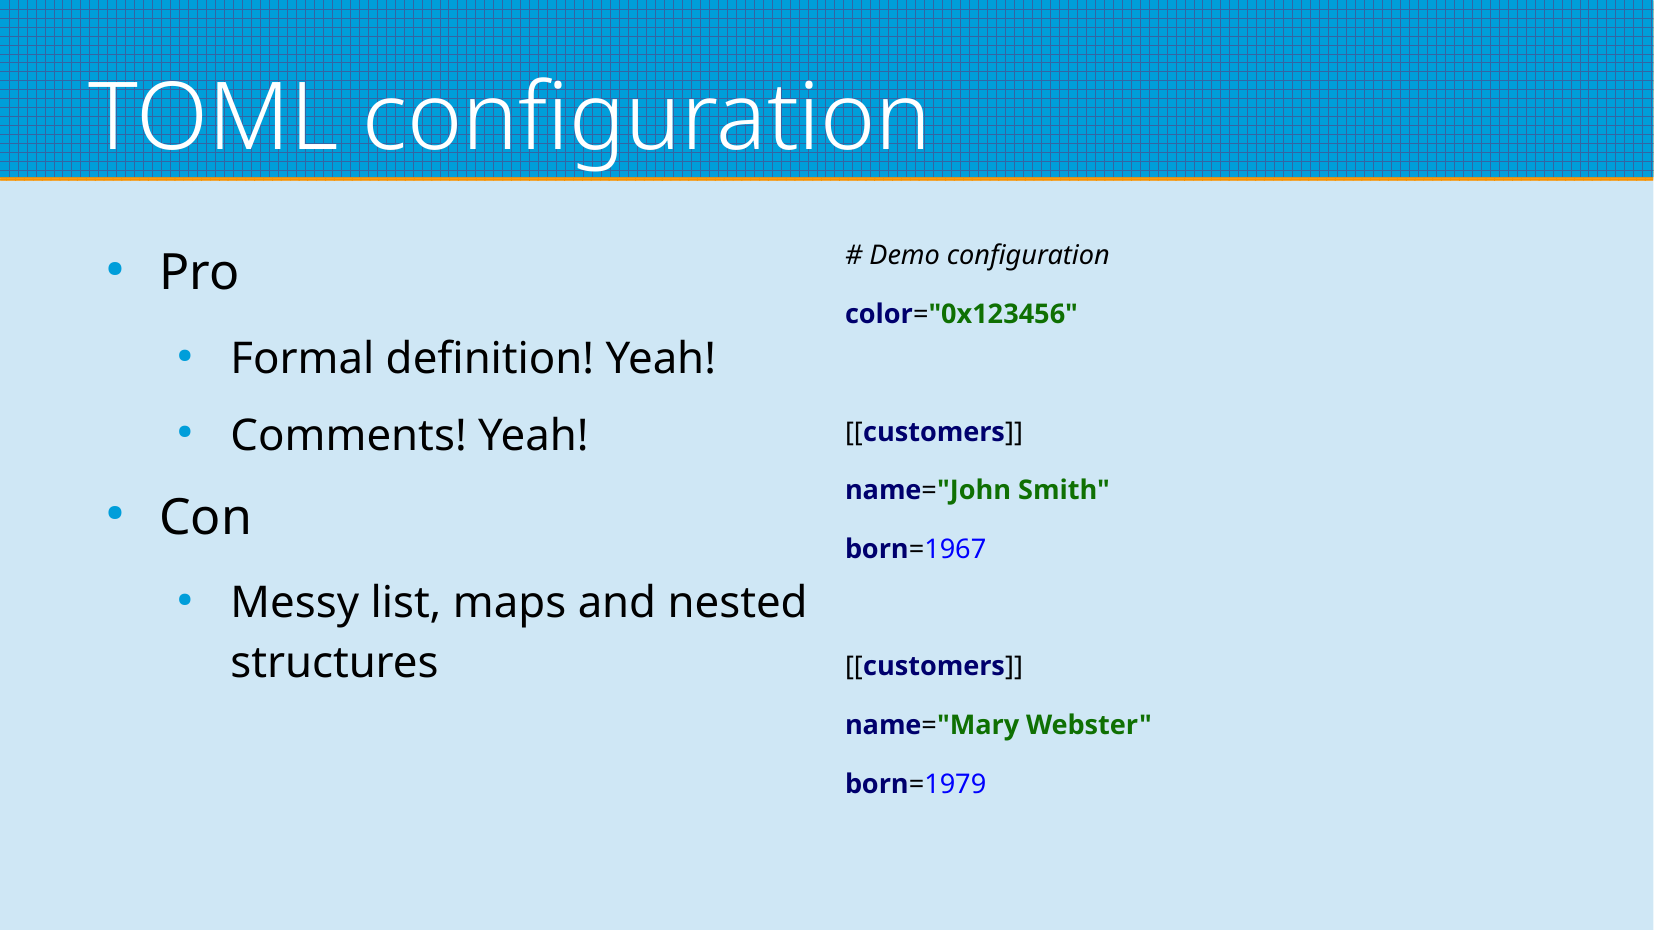

# TOML configuration
Pro
Formal definition! Yeah!
Comments! Yeah!
Con
Messy list, maps and nested structures
# Demo configuration
color="0x123456"
[[customers]]
name="John Smith"
born=1967
[[customers]]
name="Mary Webster"
born=1979